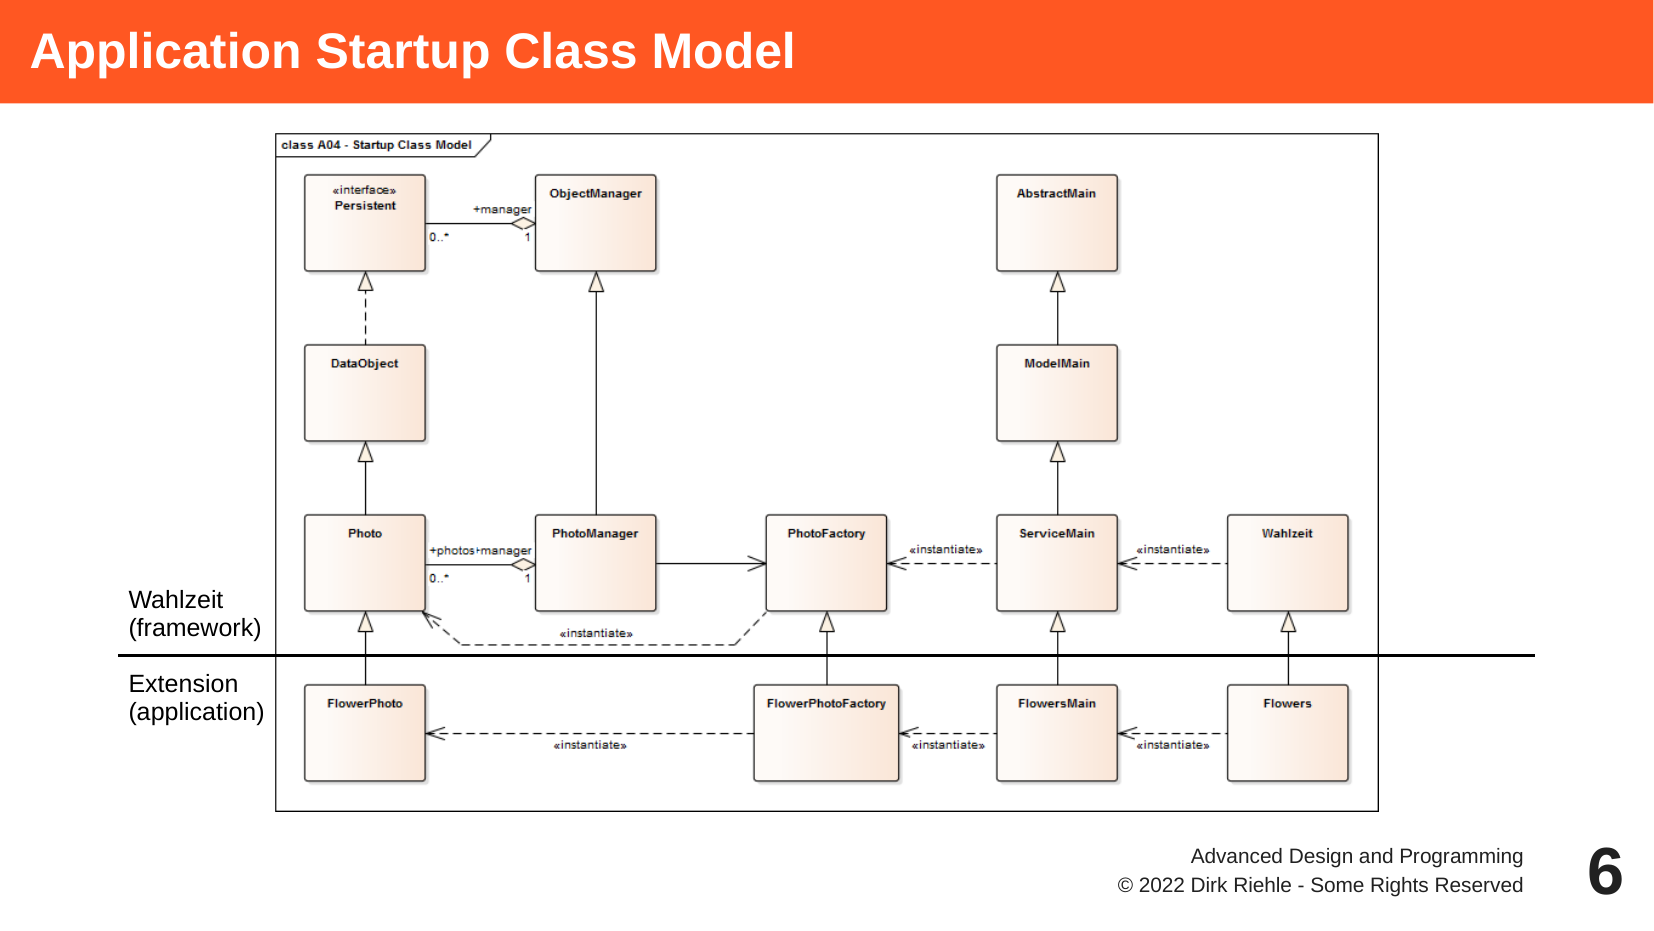

# Application Startup Class Model
Wahlzeit
(framework)
Extension
(application)
Advanced Design and Programming
6
© 2022 Dirk Riehle - Some Rights Reserved